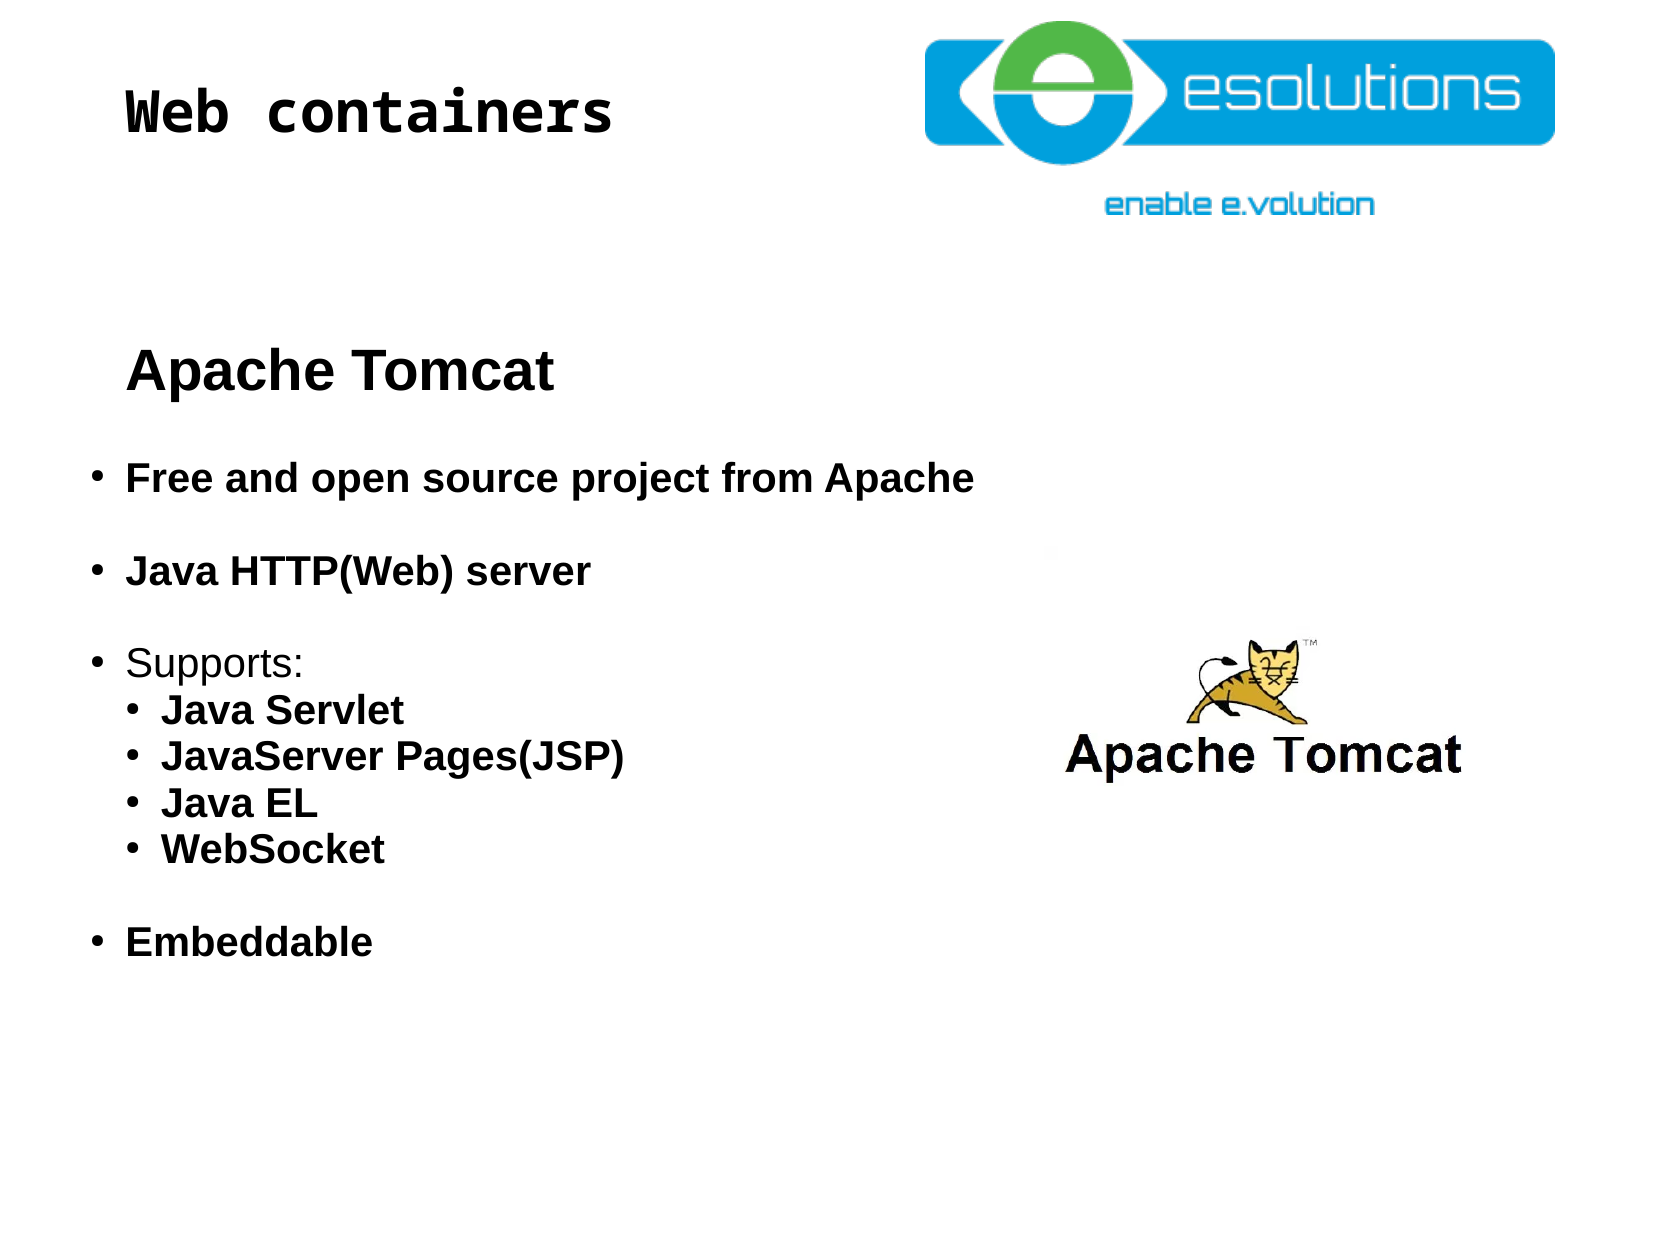

Web containers
# Apache Tomcat
Free and open source project from Apache
Java HTTP(Web) server
Supports:
Java Servlet
JavaServer Pages(JSP)
Java EL
WebSocket
Embeddable